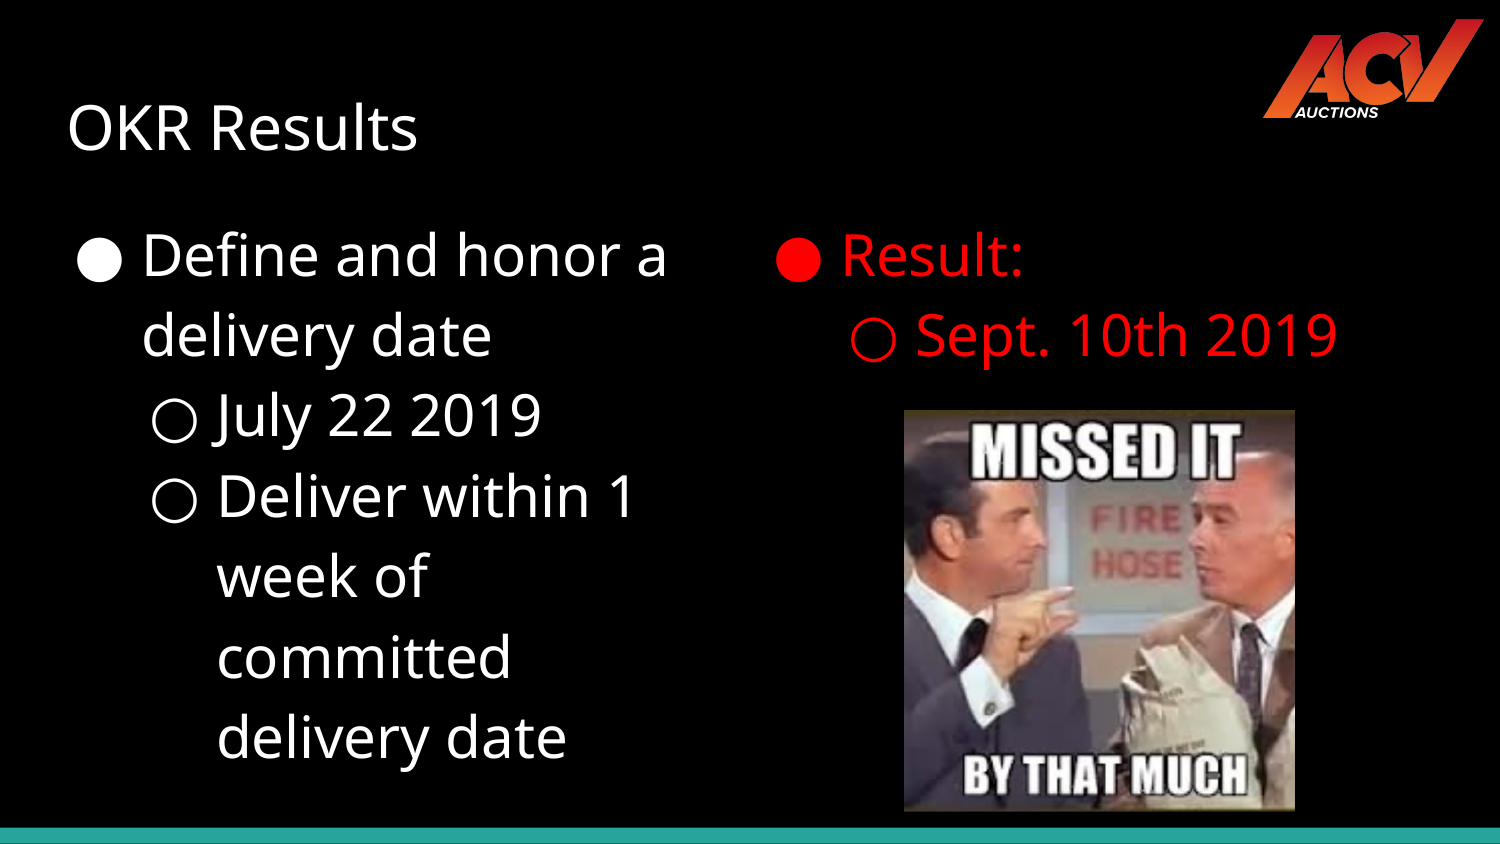

# OKR Results
Define and honor a delivery date
July 22 2019
Deliver within 1 week of committed delivery date
Result:
Sept. 10th 2019